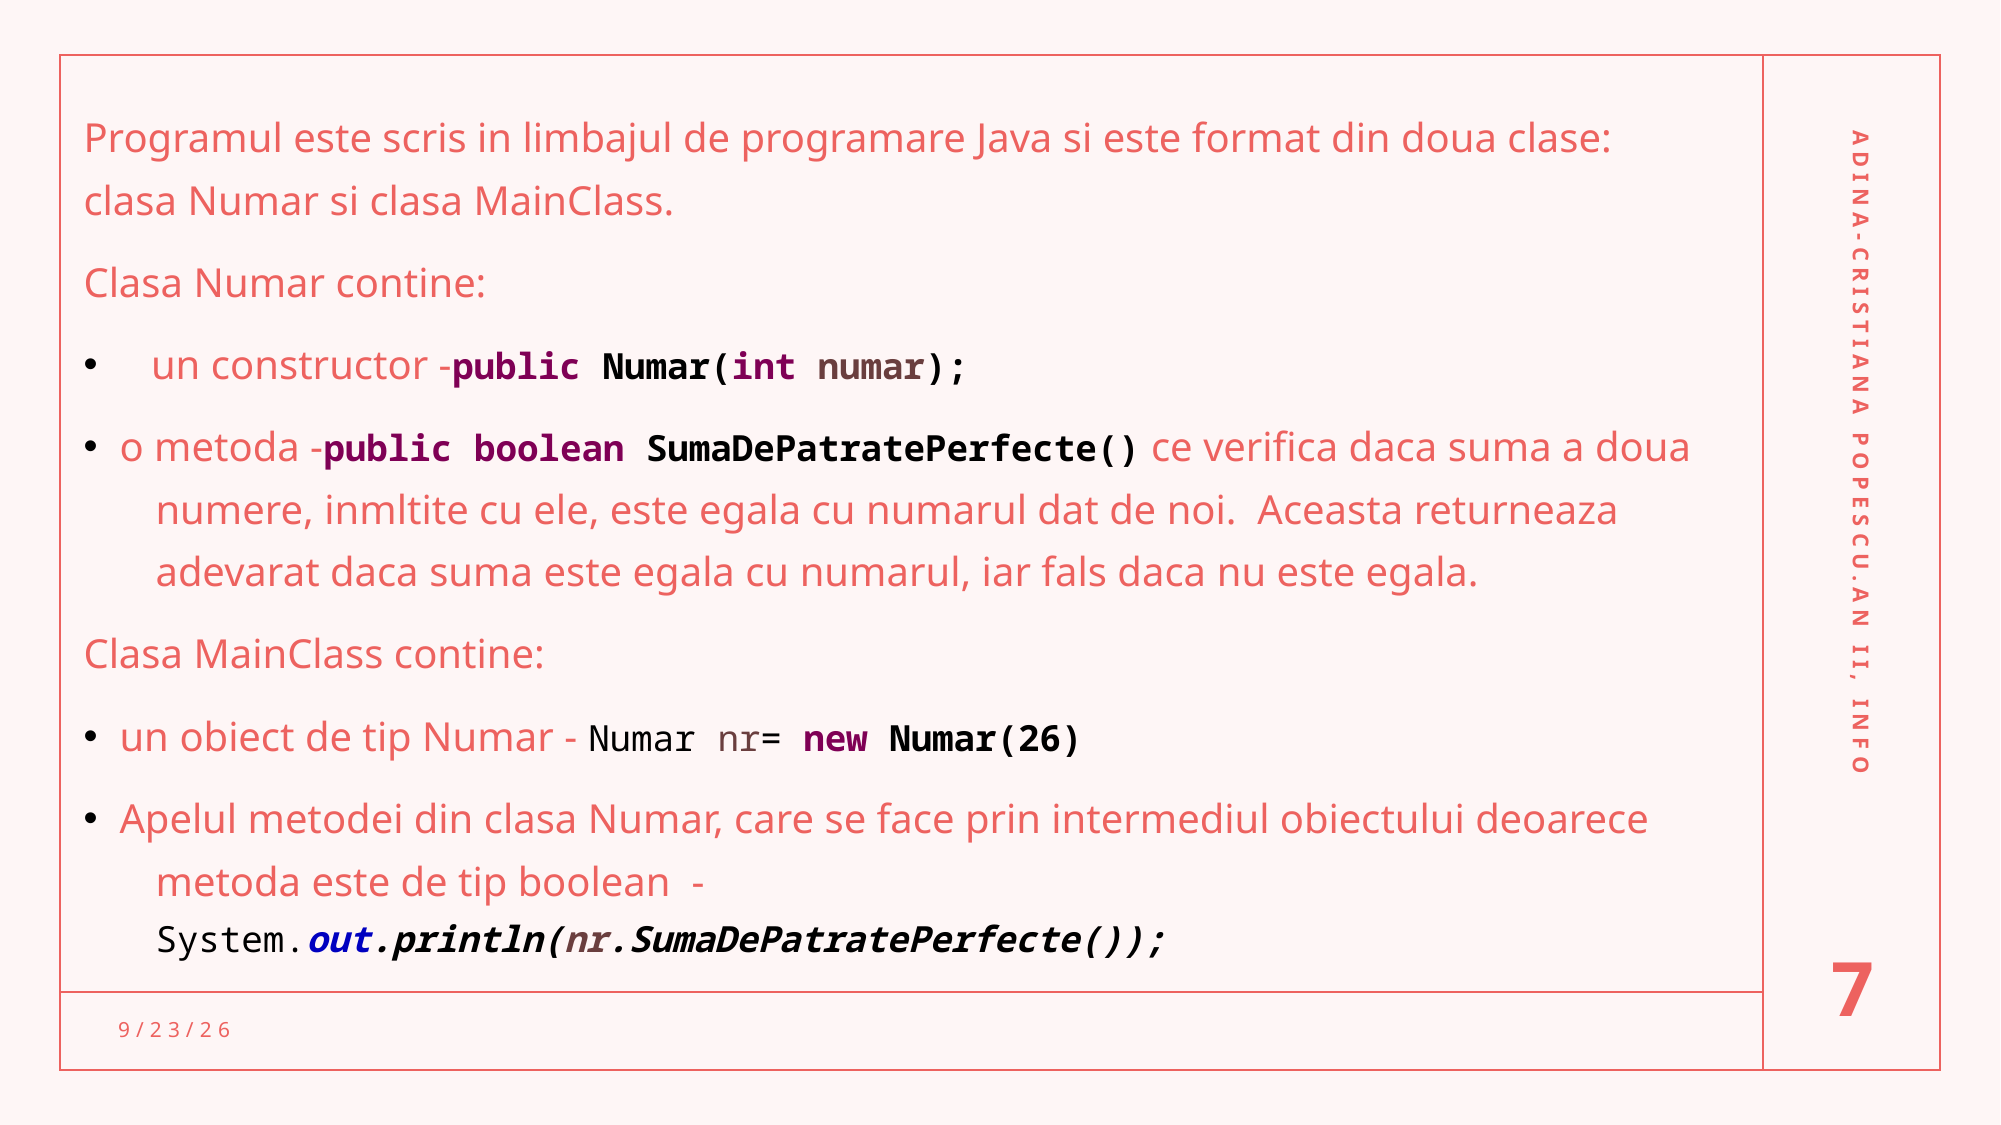

# Programul este scris in limbajul de programare Java si este format din doua clase: clasa Numar si clasa MainClass.
Clasa Numar contine:
 un constructor -public Numar(int numar);
o metoda -public boolean SumaDePatratePerfecte() ce verifica daca suma a doua numere, inmltite cu ele, este egala cu numarul dat de noi. Aceasta returneaza adevarat daca suma este egala cu numarul, iar fals daca nu este egala.
Clasa MainClass contine:
un obiect de tip Numar - Numar nr= new Numar(26)
Apelul metodei din clasa Numar, care se face prin intermediul obiectului deoarece metoda este de tip boolean - System.out.println(nr.SumaDePatratePerfecte());
Adina-Cristiana Popescu.an II, info